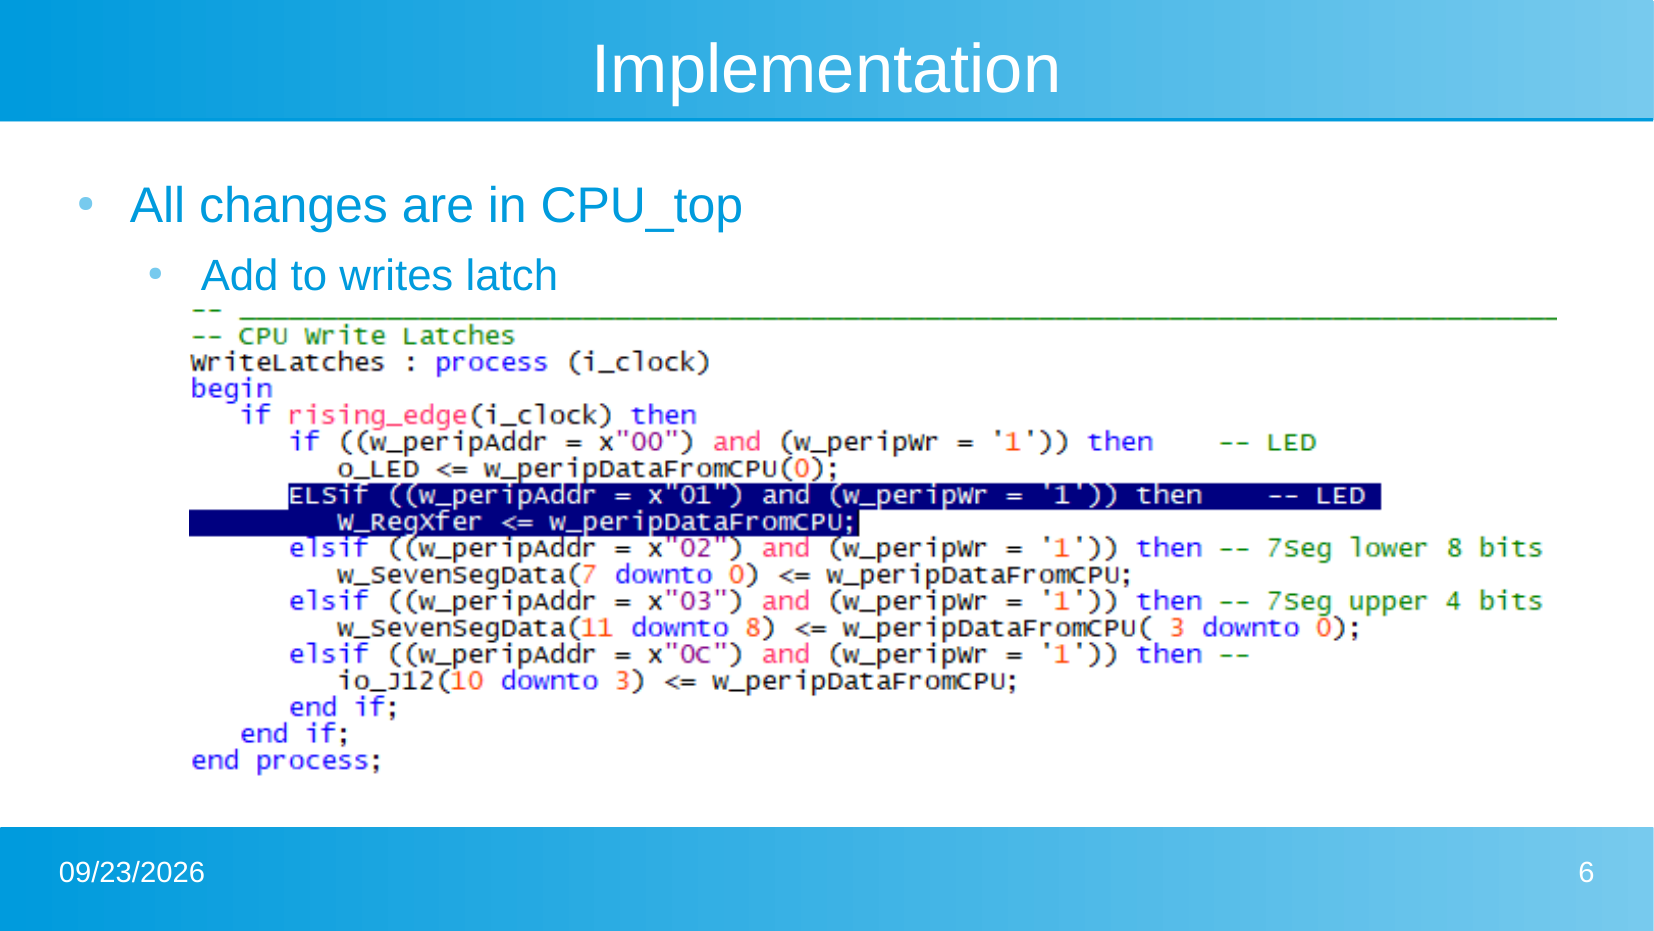

# Implementation
All changes are in CPU_top
Add to writes latch
6